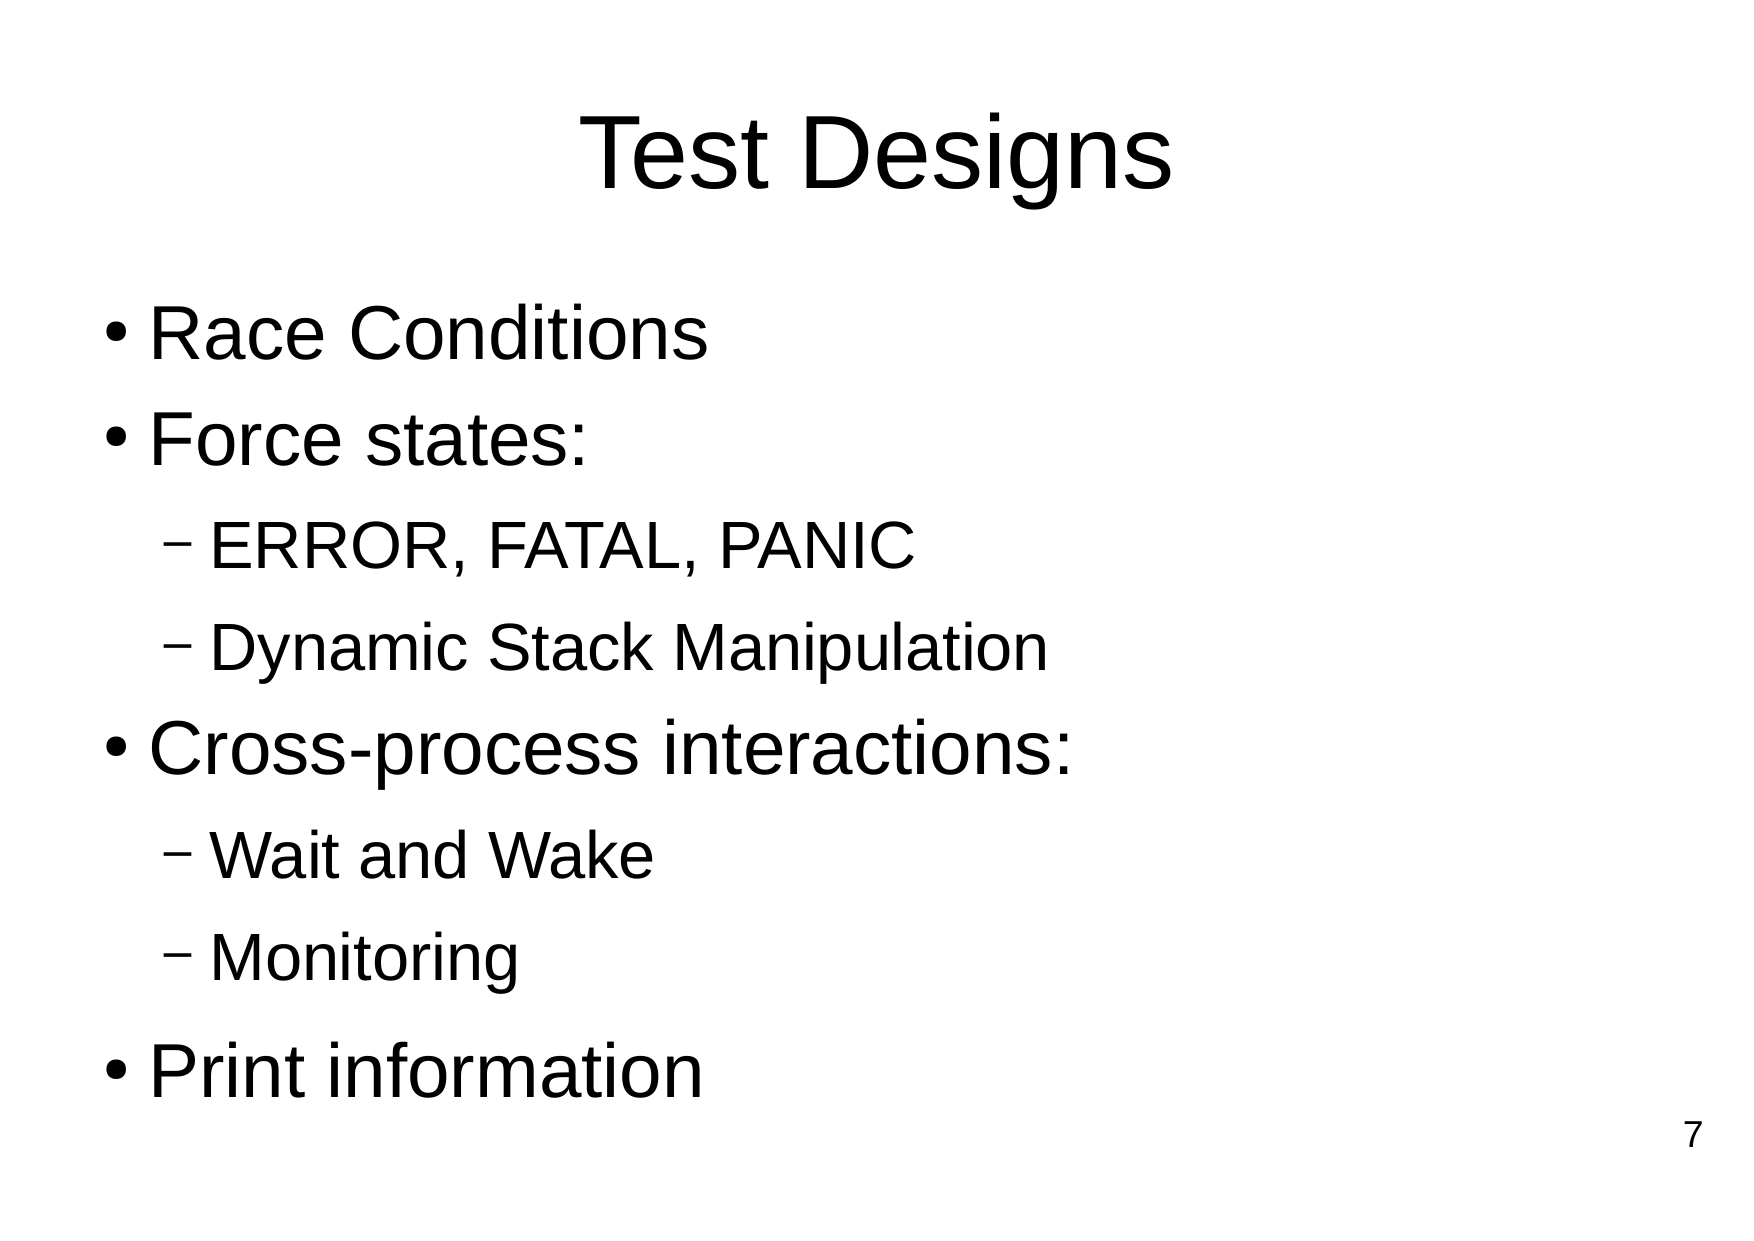

# Test Designs
Race Conditions
Force states:
ERROR, FATAL, PANIC
Dynamic Stack Manipulation
Cross-process interactions:
Wait and Wake
Monitoring
Print information